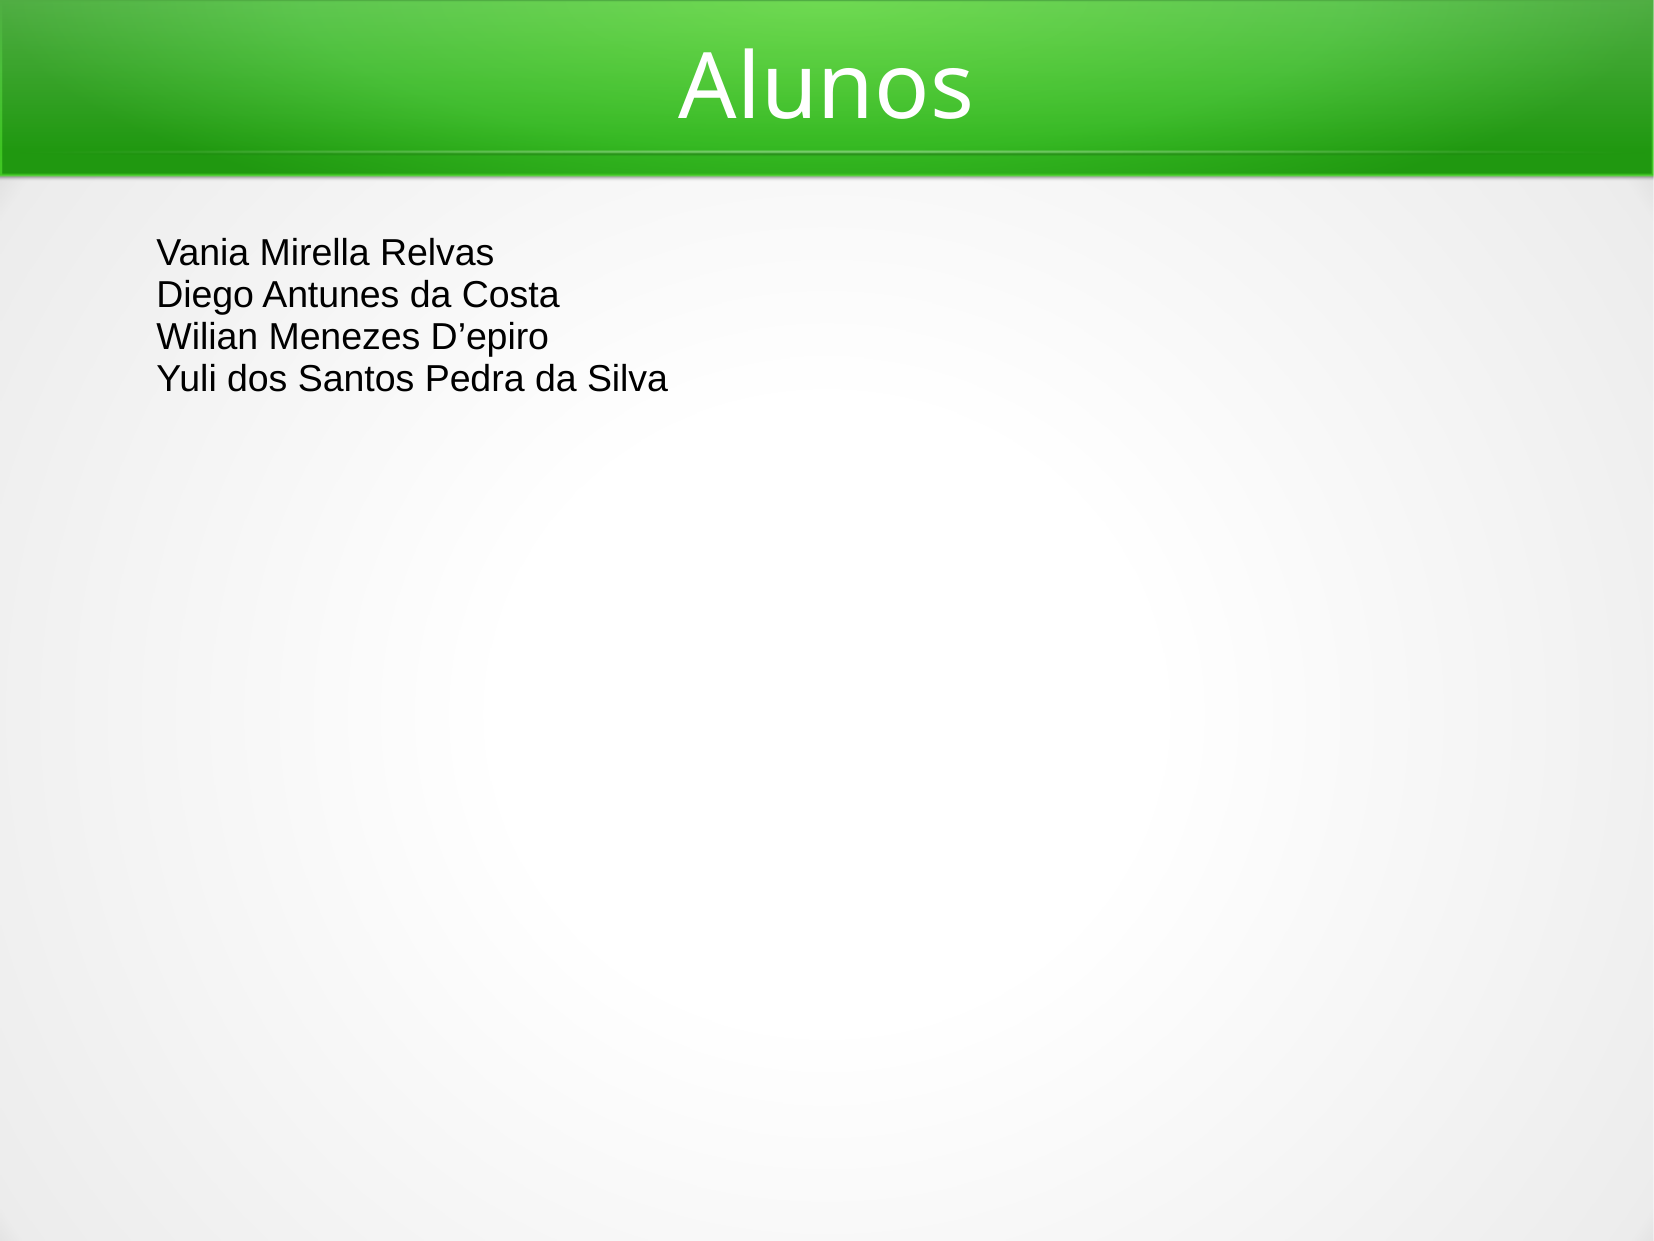

# Alunos
Vania Mirella Relvas
Diego Antunes da Costa
Wilian Menezes D’epiro
Yuli dos Santos Pedra da Silva